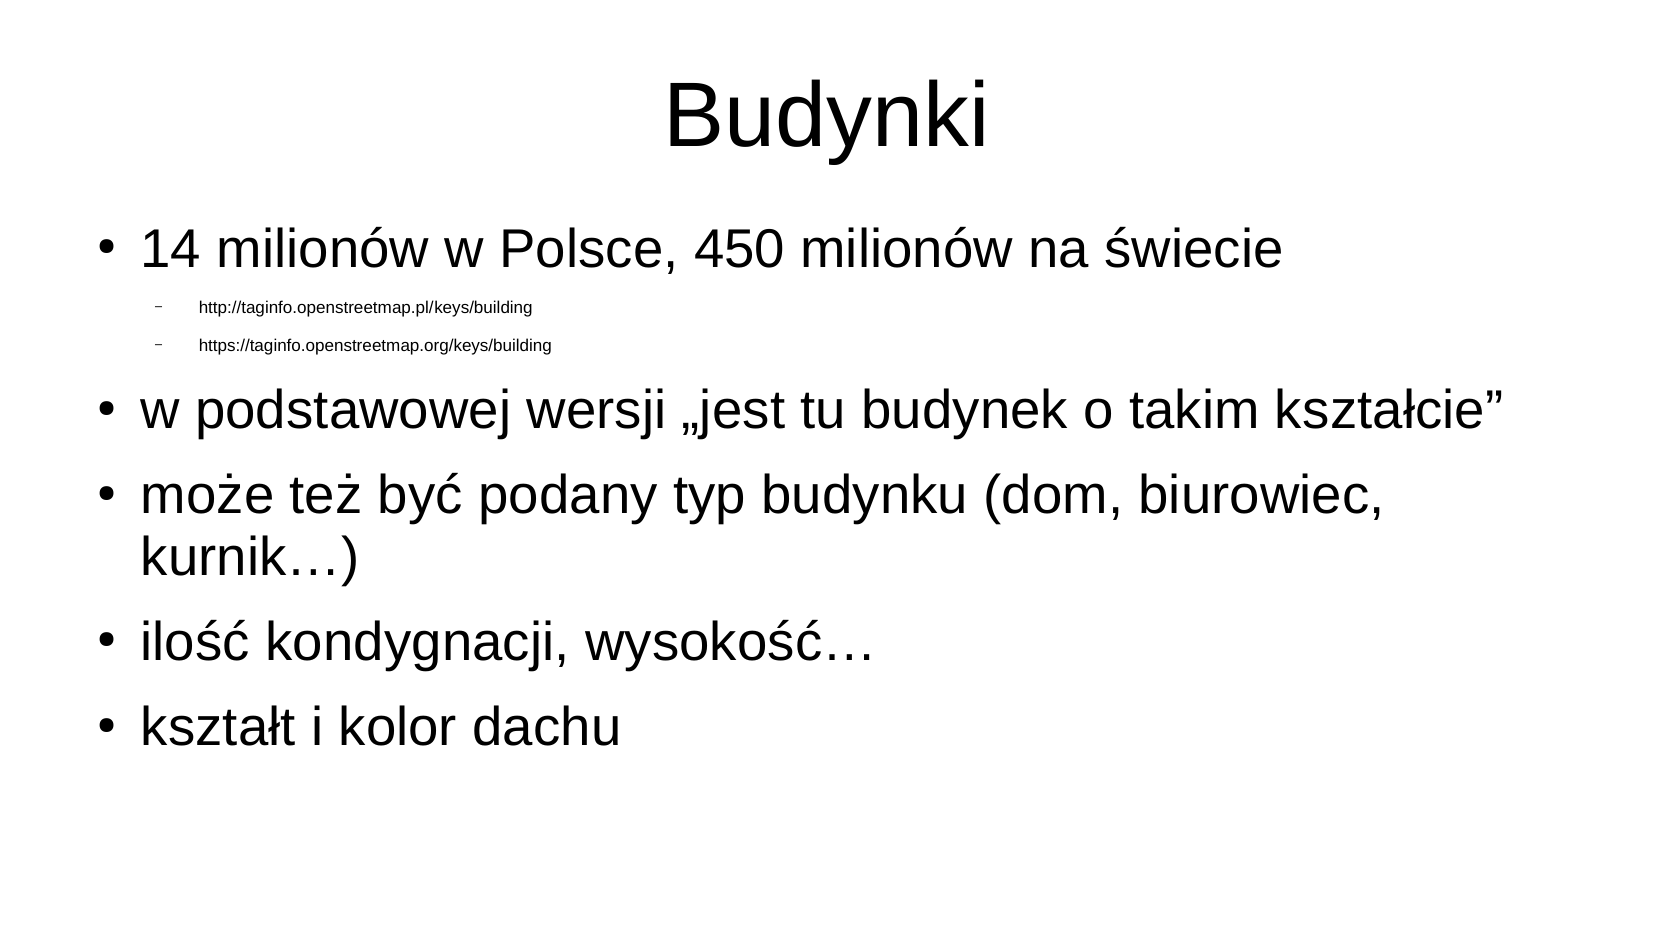

# Budynki
14 milionów w Polsce, 450 milionów na świecie
http://taginfo.openstreetmap.pl/keys/building
https://taginfo.openstreetmap.org/keys/building
w podstawowej wersji „jest tu budynek o takim kształcie”
może też być podany typ budynku (dom, biurowiec, kurnik…)
ilość kondygnacji, wysokość…
kształt i kolor dachu